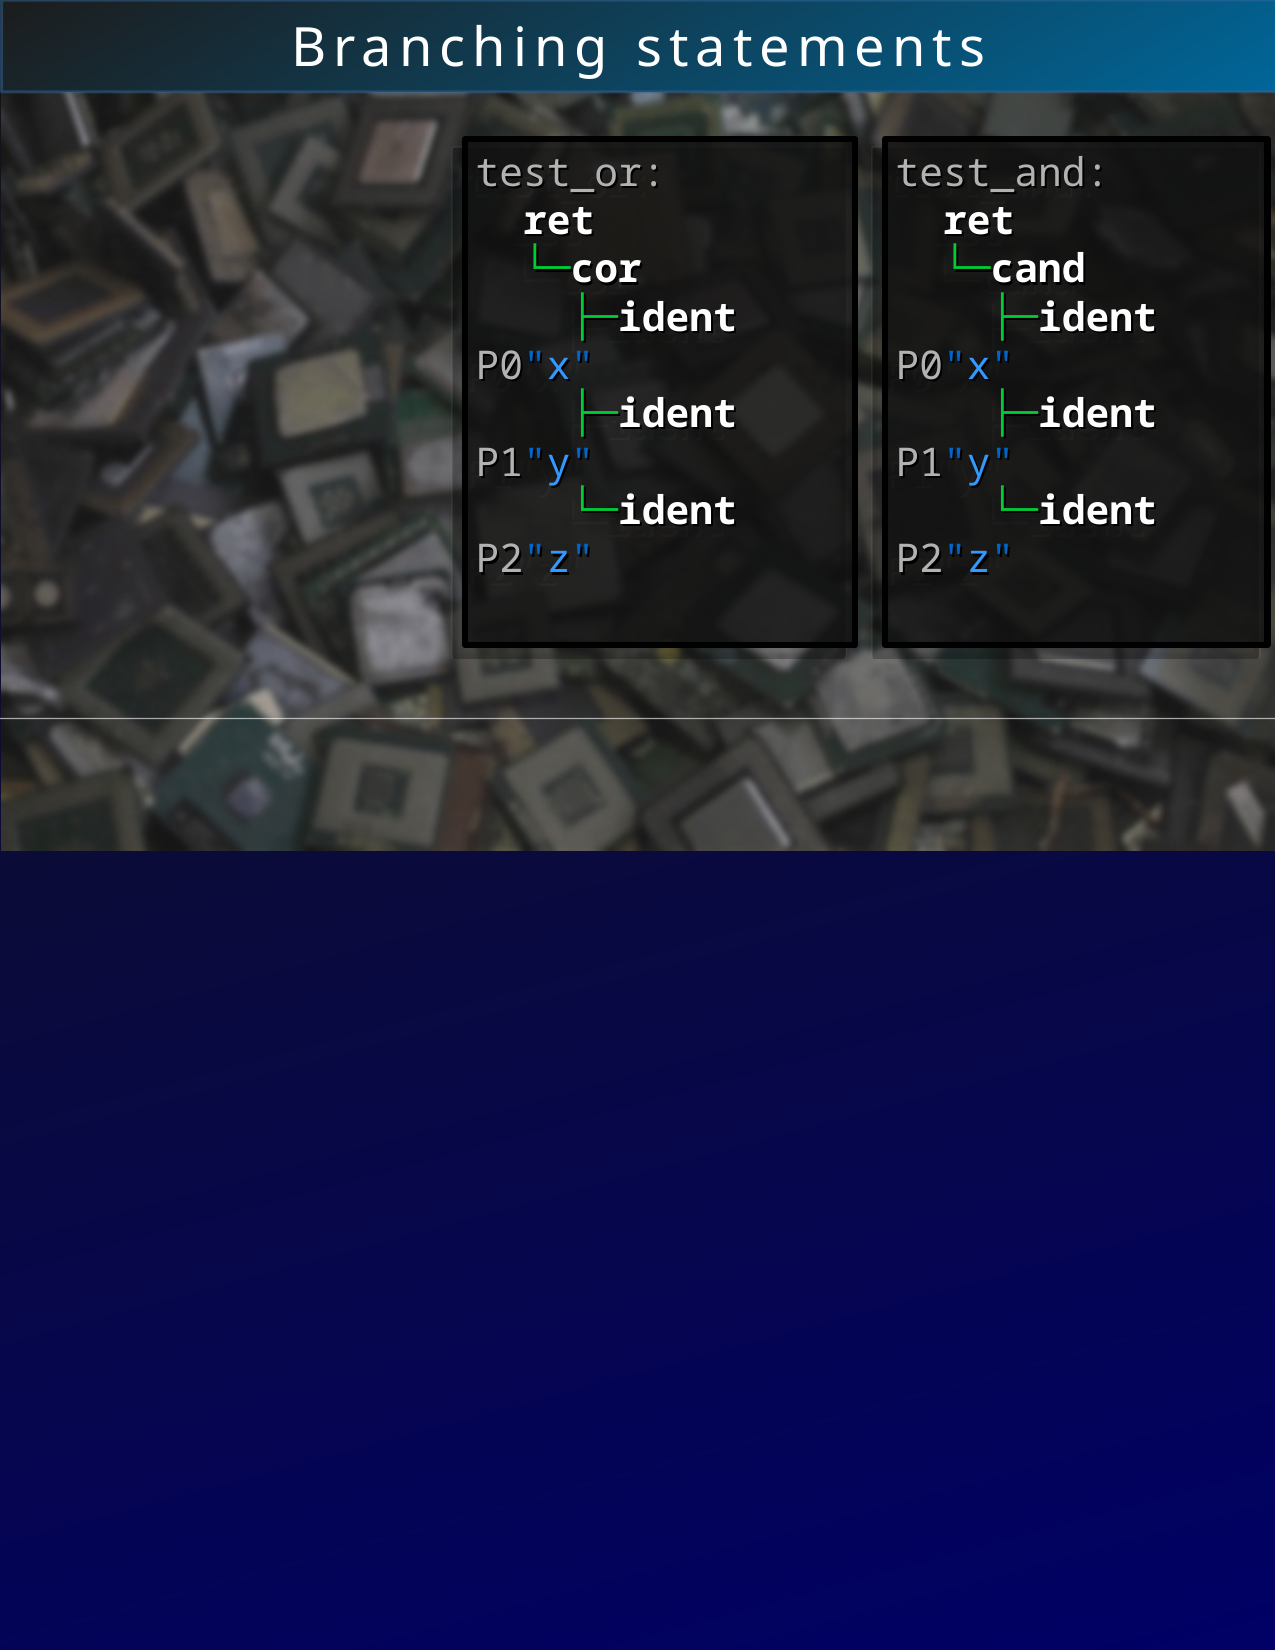

Branching statements
test_or:
 ret
 └─cor
 ├─ident P0"x"
 ├─ident P1"y"
 └─ident P2"z"
test_and:
 ret
 └─cand
 ├─ident P0"x"
 ├─ident P1"y"
 └─ident P2"z"